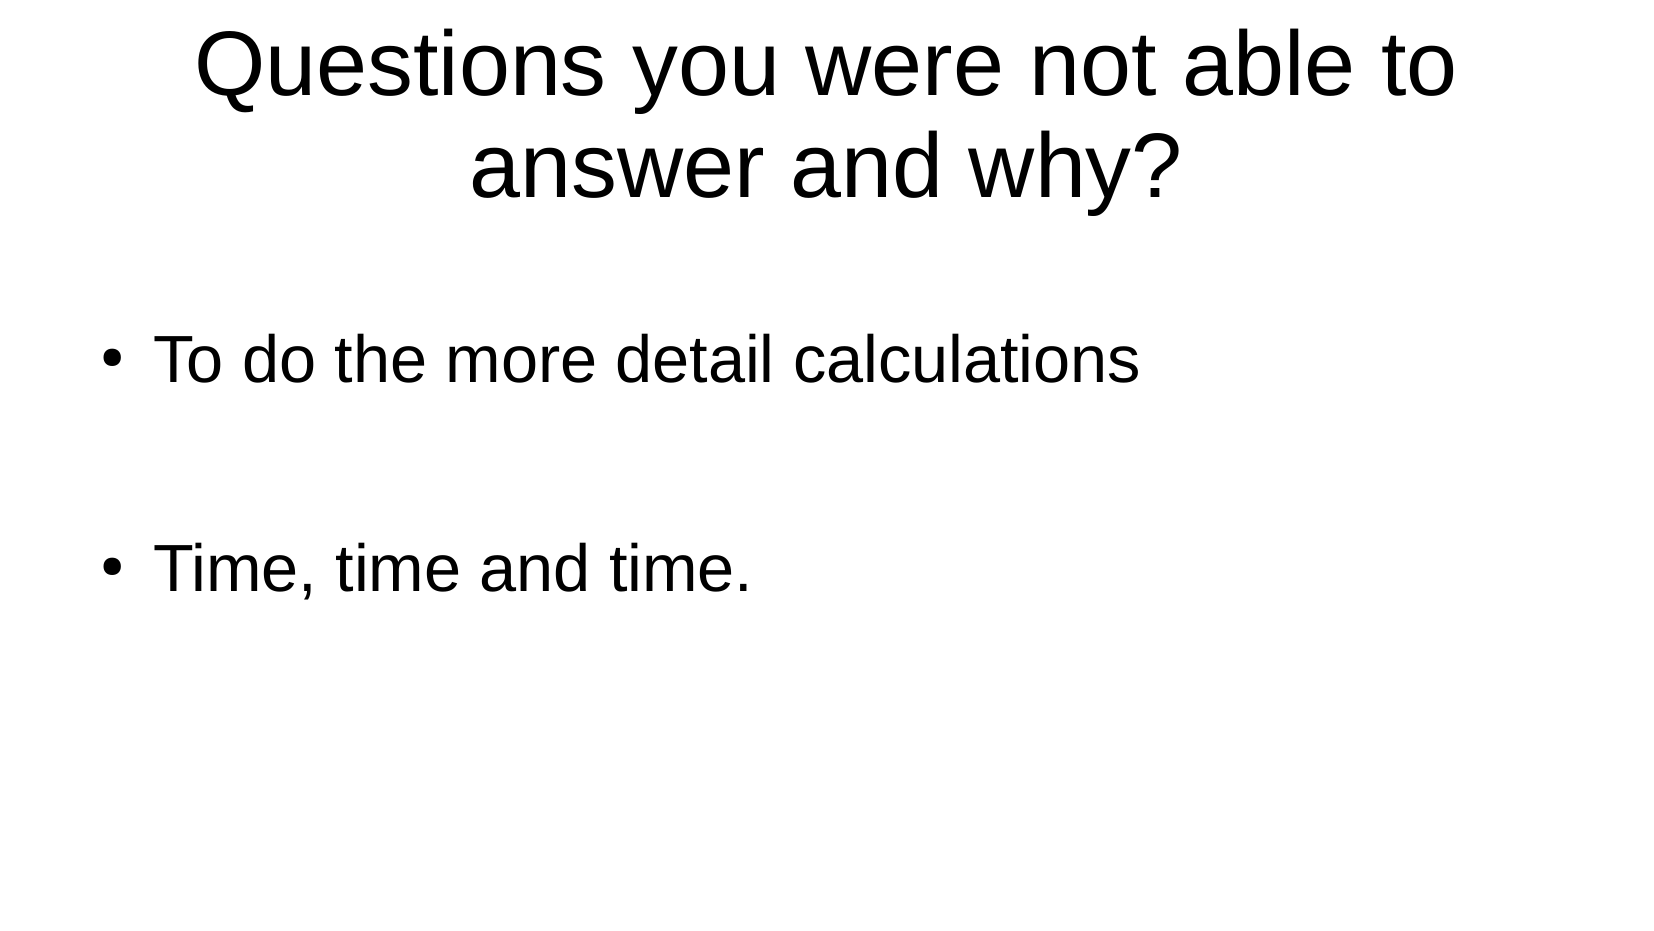

# Questions you were not able to answer and why?
To do the more detail calculations
Time, time and time.